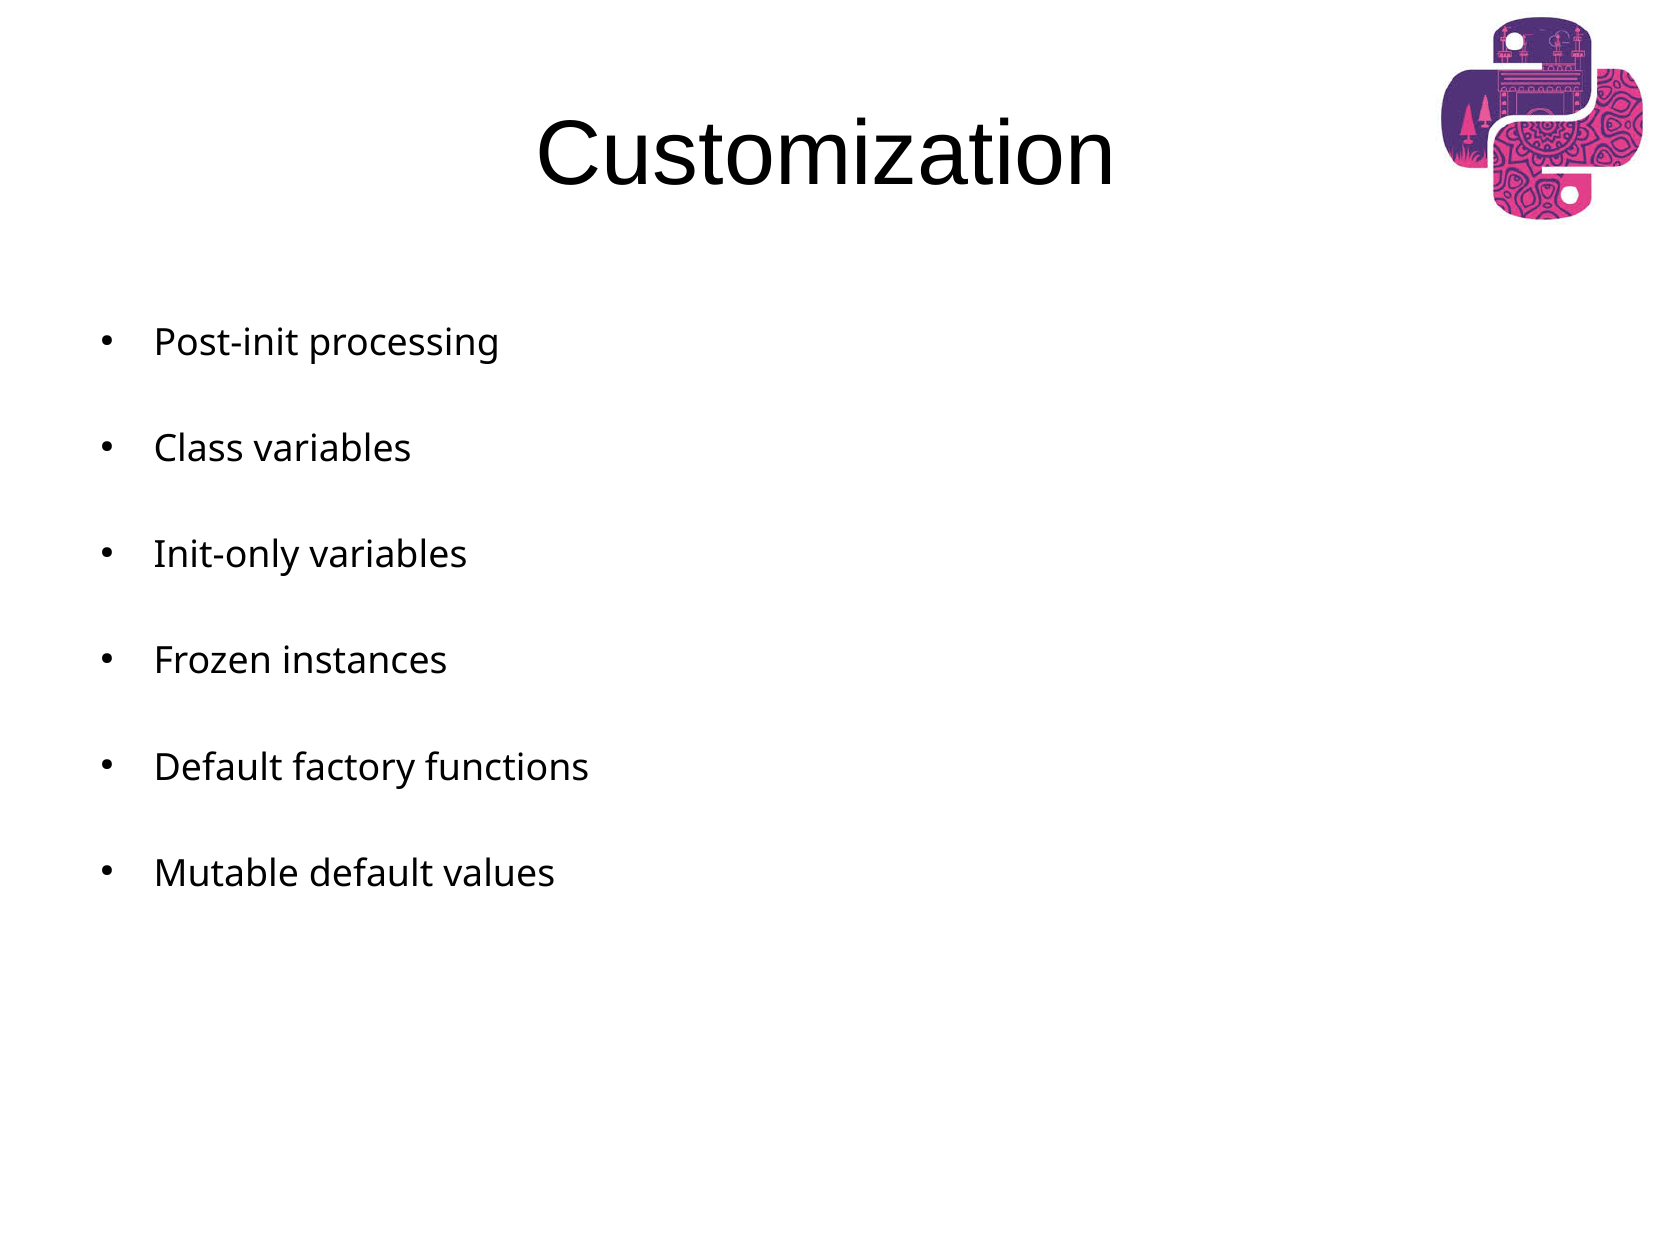

# Customization
Post-init processing
Class variables
Init-only variables
Frozen instances
Default factory functions
Mutable default values